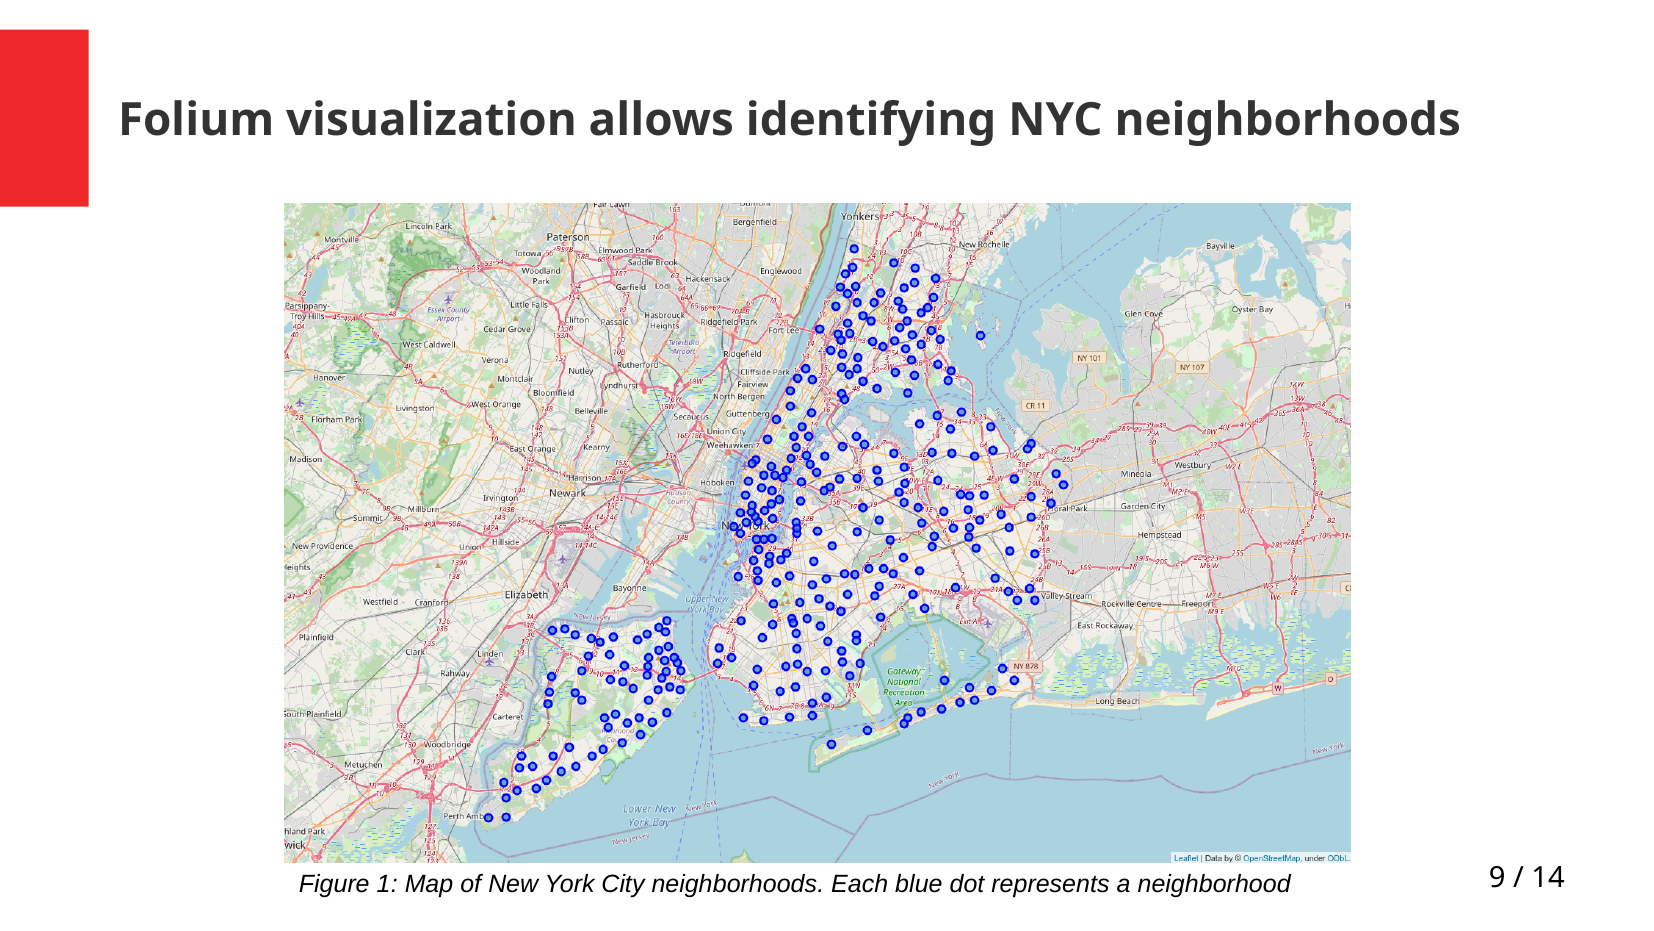

# Folium visualization allows identifying NYC neighborhoods
9
Figure 1: Map of New York City neighborhoods. Each blue dot represents a neighborhood